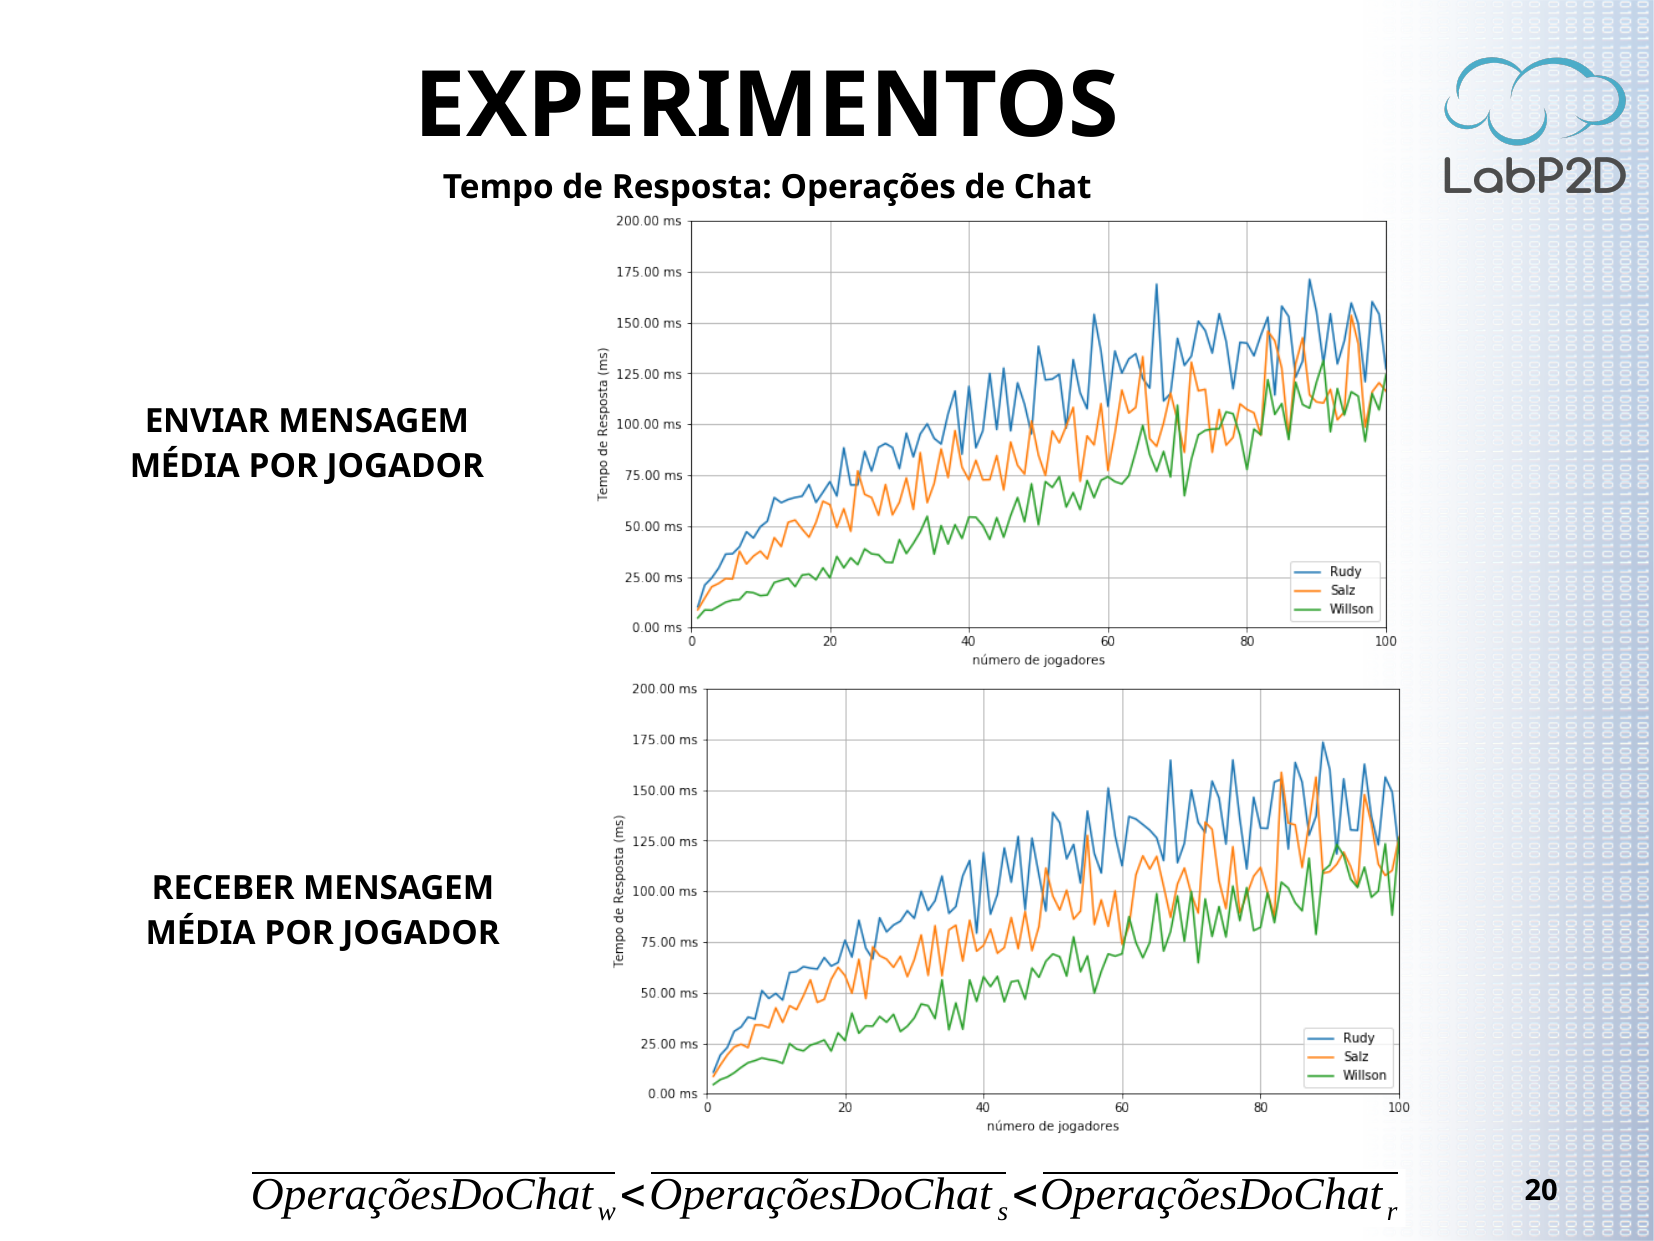

# EXPERIMENTOS Tempo de Resposta: Operações de Chat
ENVIAR MENSAGEM
MÉDIA POR JOGADOR
RECEBER MENSAGEM
MÉDIA POR JOGADOR
20